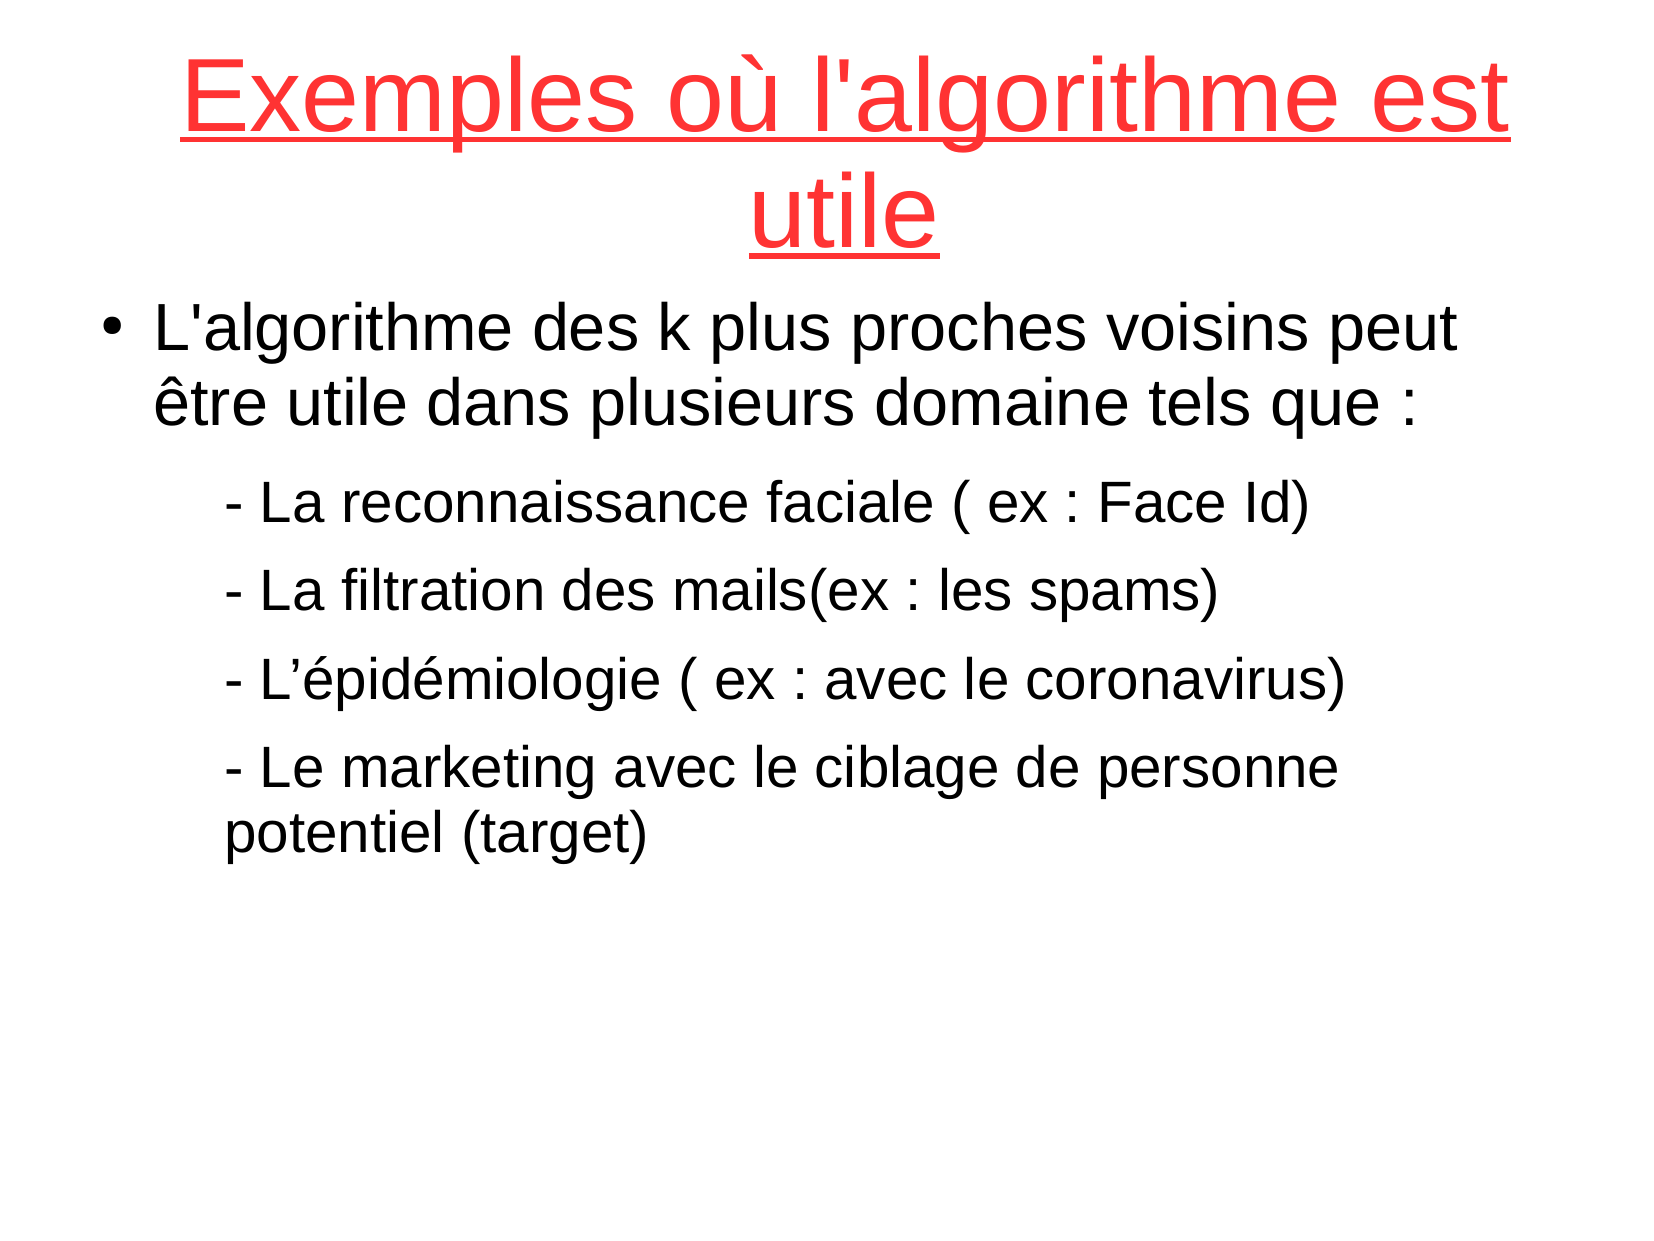

# Exemples où l'algorithme est utile
L'algorithme des k plus proches voisins peut être utile dans plusieurs domaine tels que :
- La reconnaissance faciale ( ex : Face Id)
- La filtration des mails(ex : les spams)
- L’épidémiologie ( ex : avec le coronavirus)
- Le marketing avec le ciblage de personne potentiel (target)